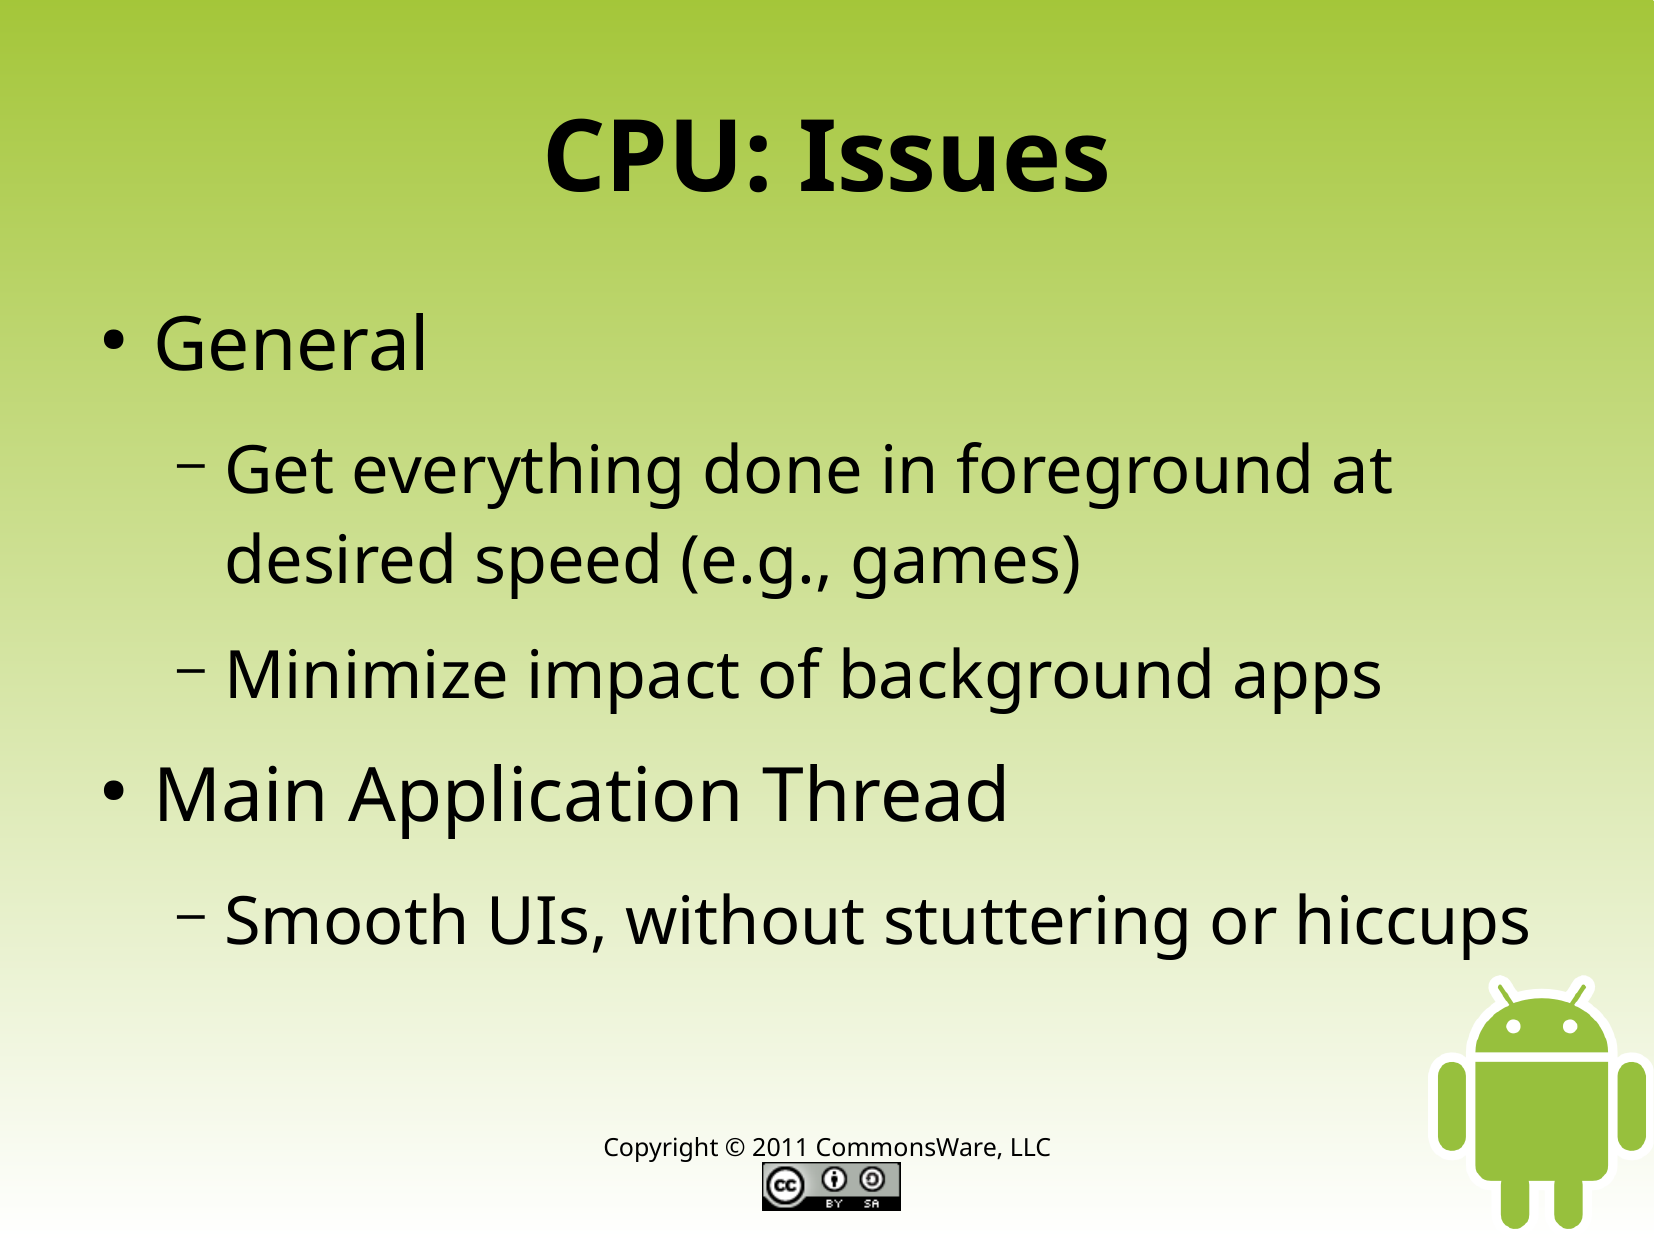

# CPU: Issues
General
Get everything done in foreground at desired speed (e.g., games)
Minimize impact of background apps
Main Application Thread
Smooth UIs, without stuttering or hiccups